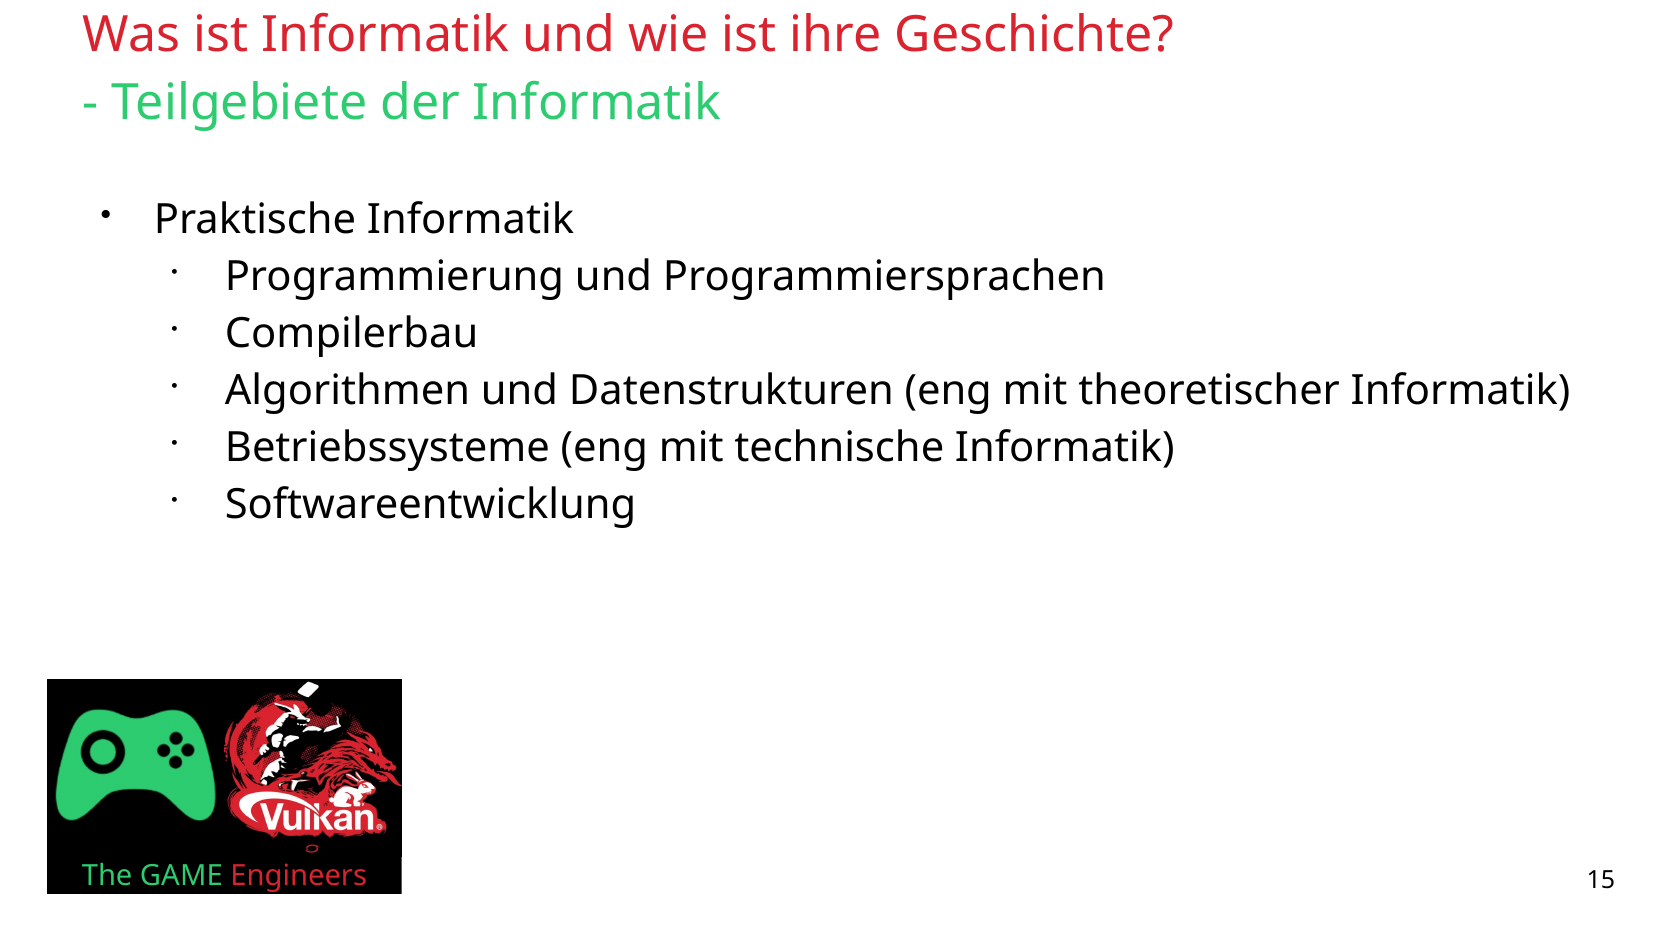

# Was ist Informatik und wie ist ihre Geschichte? - Teilgebiete der Informatik
Praktische Informatik
Programmierung und Programmiersprachen
Compilerbau
Algorithmen und Datenstrukturen (eng mit theoretischer Informatik)
Betriebssysteme (eng mit technische Informatik)
Softwareentwicklung